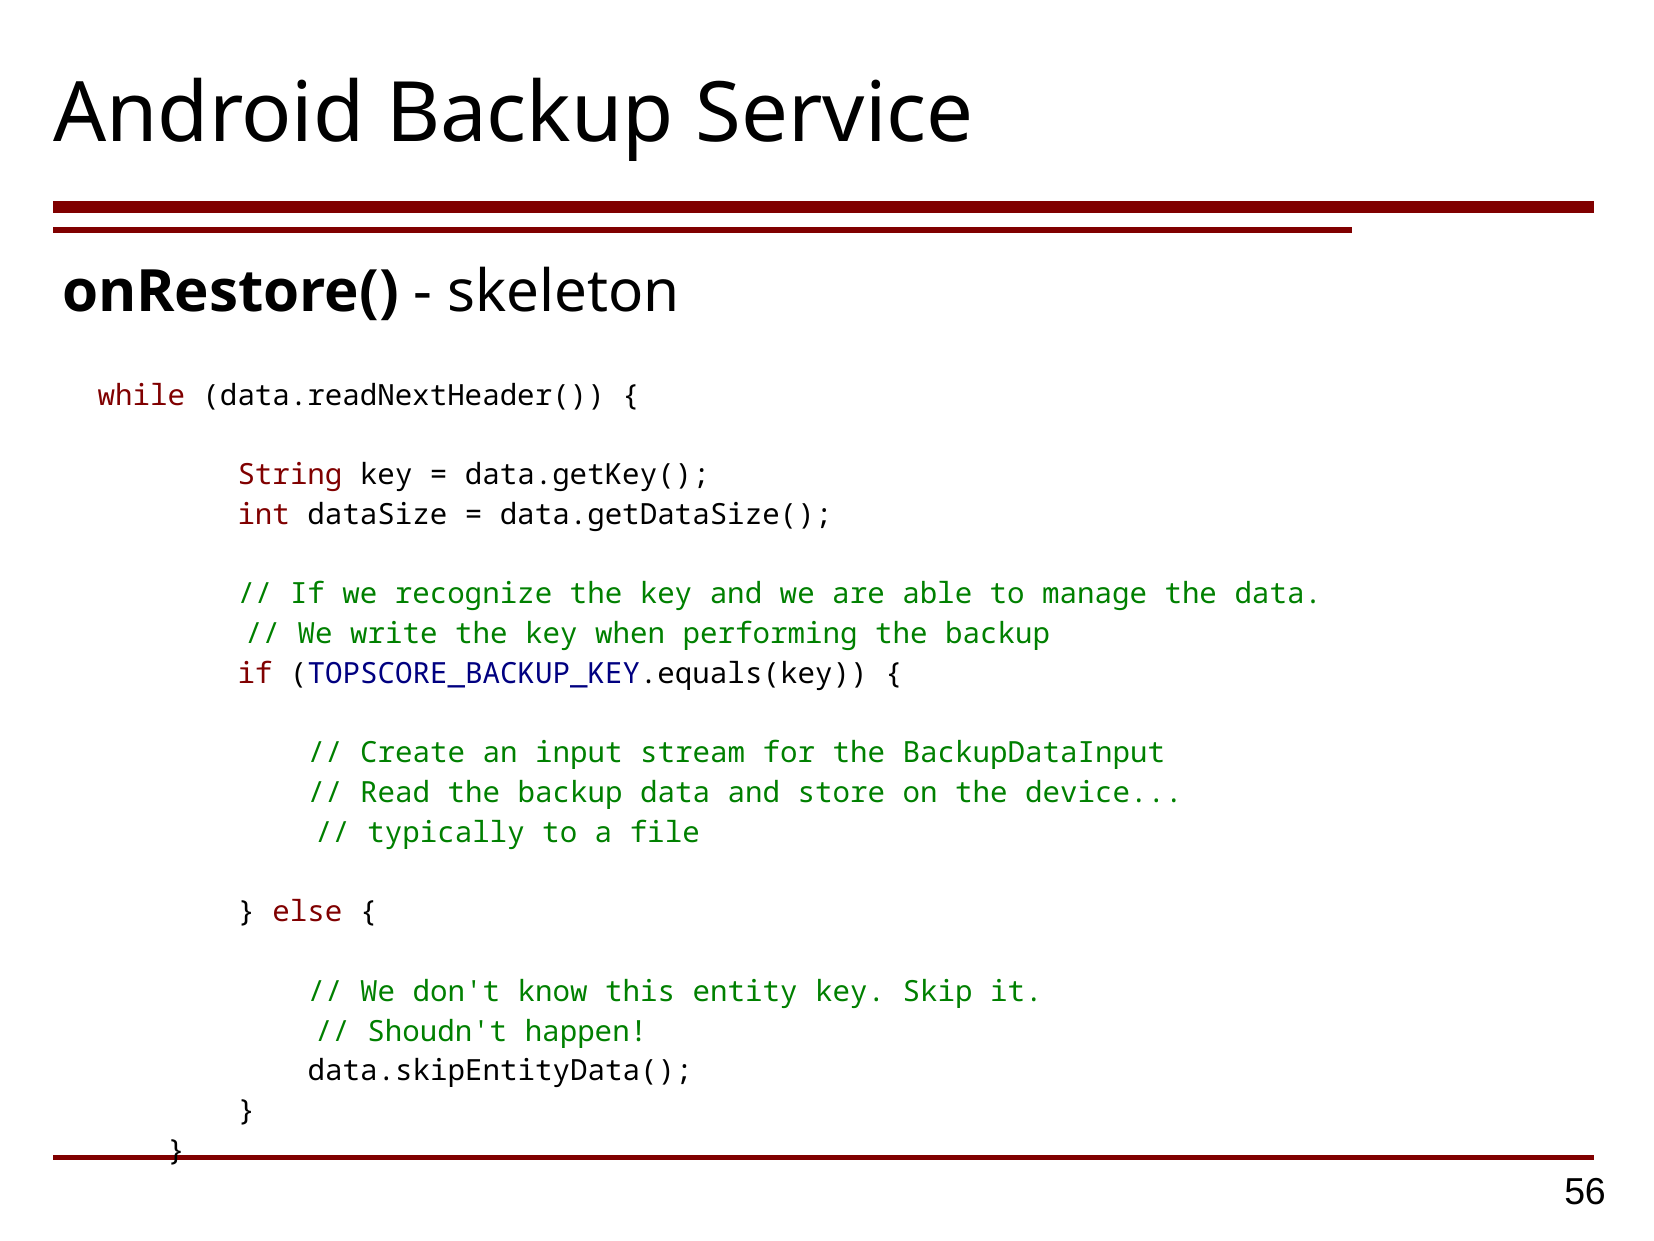

# Android Backup Service
onRestore() - skeleton
while (data.readNextHeader()) {
 String key = data.getKey();
 int dataSize = data.getDataSize();
 // If we recognize the key and we are able to manage the data.
		// We write the key when performing the backup
 if (TOPSCORE_BACKUP_KEY.equals(key)) {
 // Create an input stream for the BackupDataInput
 // Read the backup data and store on the device...
		 // typically to a file
 } else {
 // We don't know this entity key. Skip it.
		 // Shoudn't happen!
 data.skipEntityData();
 }
 }